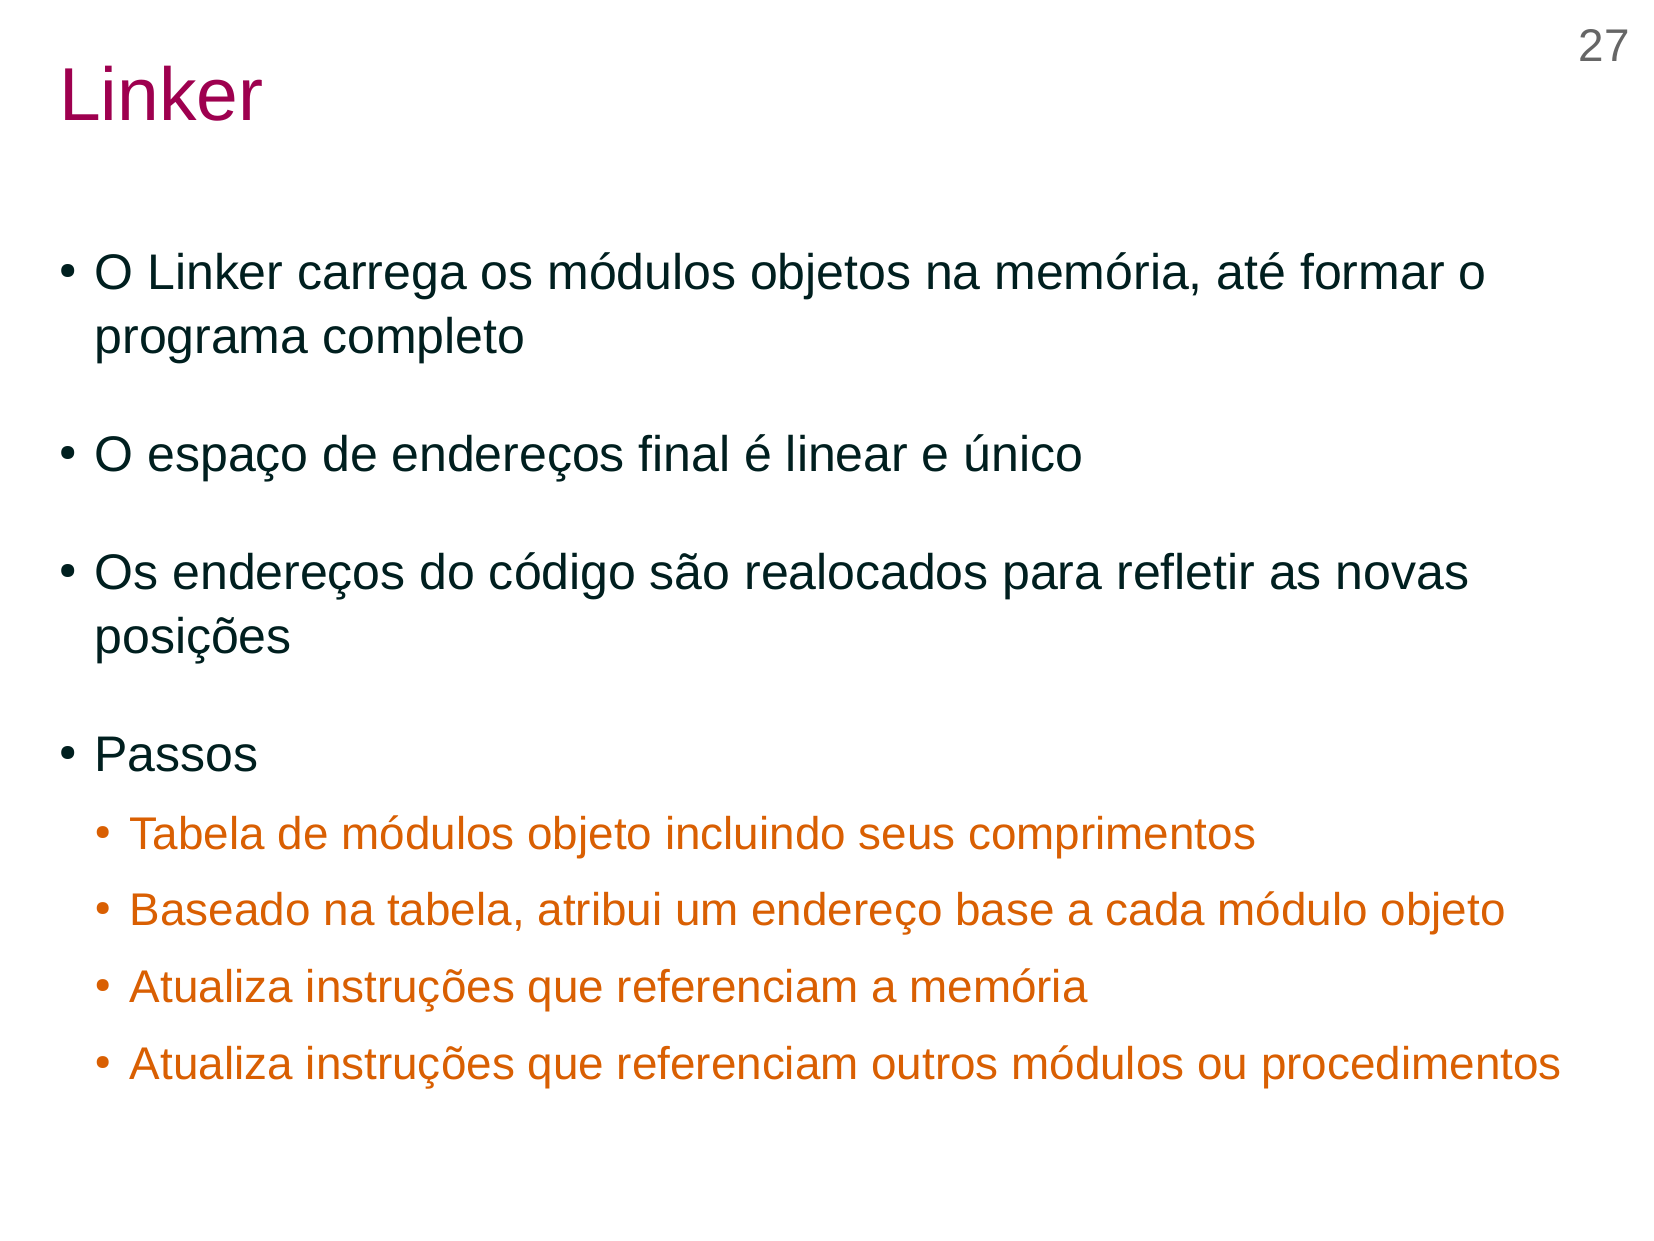

27
# Linker
O Linker carrega os módulos objetos na memória, até formar o programa completo
O espaço de endereços final é linear e único
Os endereços do código são realocados para refletir as novas posições
Passos
Tabela de módulos objeto incluindo seus comprimentos
Baseado na tabela, atribui um endereço base a cada módulo objeto
Atualiza instruções que referenciam a memória
Atualiza instruções que referenciam outros módulos ou procedimentos